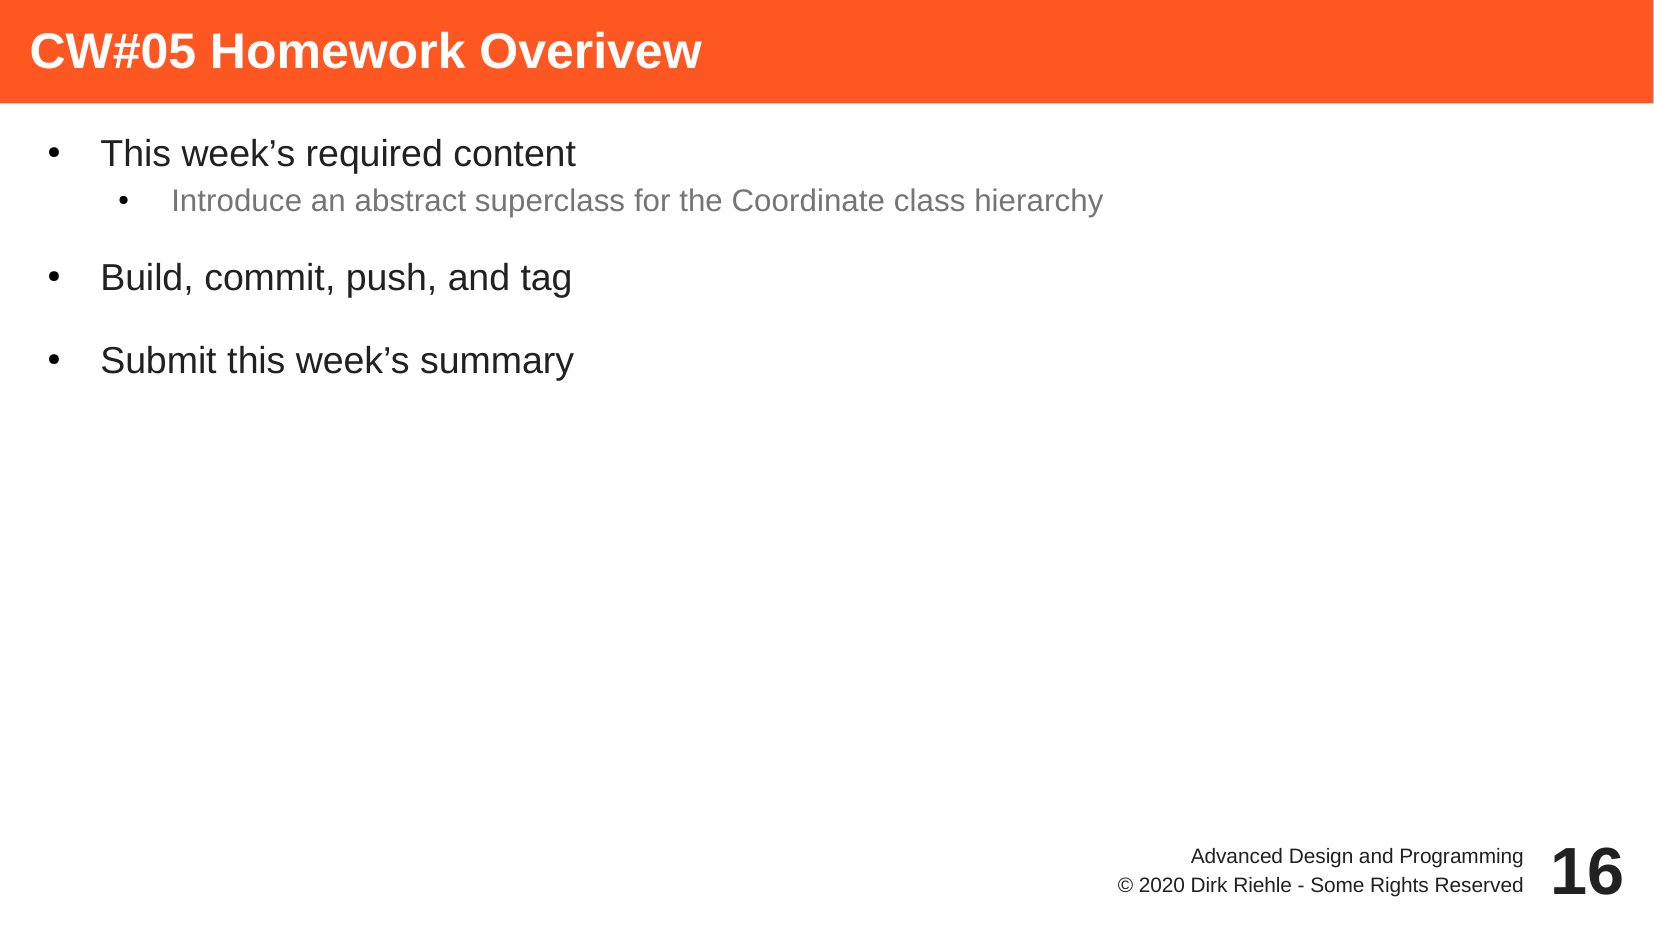

# CW#05 Homework Overivew
This week’s required content
Introduce an abstract superclass for the Coordinate class hierarchy
Build, commit, push, and tag
Submit this week’s summary
Advanced Design and Programming
16
© 2020 Dirk Riehle - Some Rights Reserved